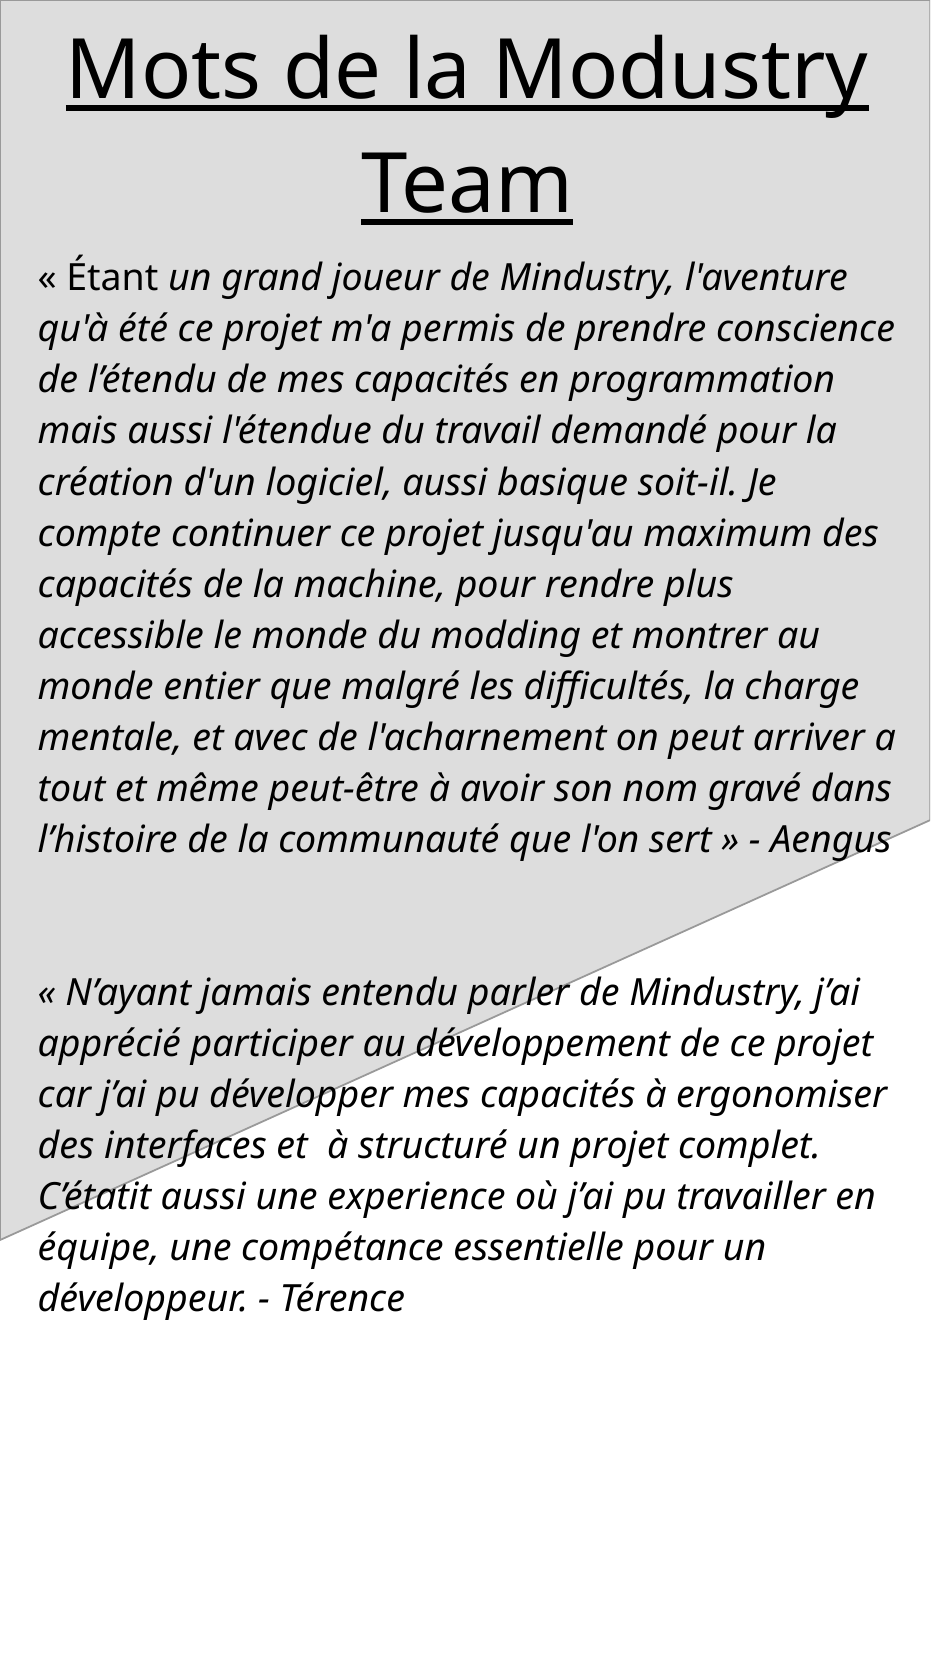

# Mots de la Modustry Team
« Étant un grand joueur de Mindustry, l'aventure qu'à été ce projet m'a permis de prendre conscience de l’étendu de mes capacités en programmation mais aussi l'étendue du travail demandé pour la création d'un logiciel, aussi basique soit-il. Je compte continuer ce projet jusqu'au maximum des capacités de la machine, pour rendre plus accessible le monde du modding et montrer au monde entier que malgré les difficultés, la charge mentale, et avec de l'acharnement on peut arriver a tout et même peut-être à avoir son nom gravé dans l’histoire de la communauté que l'on sert » - Aengus
« N’ayant jamais entendu parler de Mindustry, j’ai apprécié participer au développement de ce projet car j’ai pu développer mes capacités à ergonomiser des interfaces et à structuré un projet complet. C’étatit aussi une experience où j’ai pu travailler en équipe, une compétance essentielle pour un développeur. - Térence